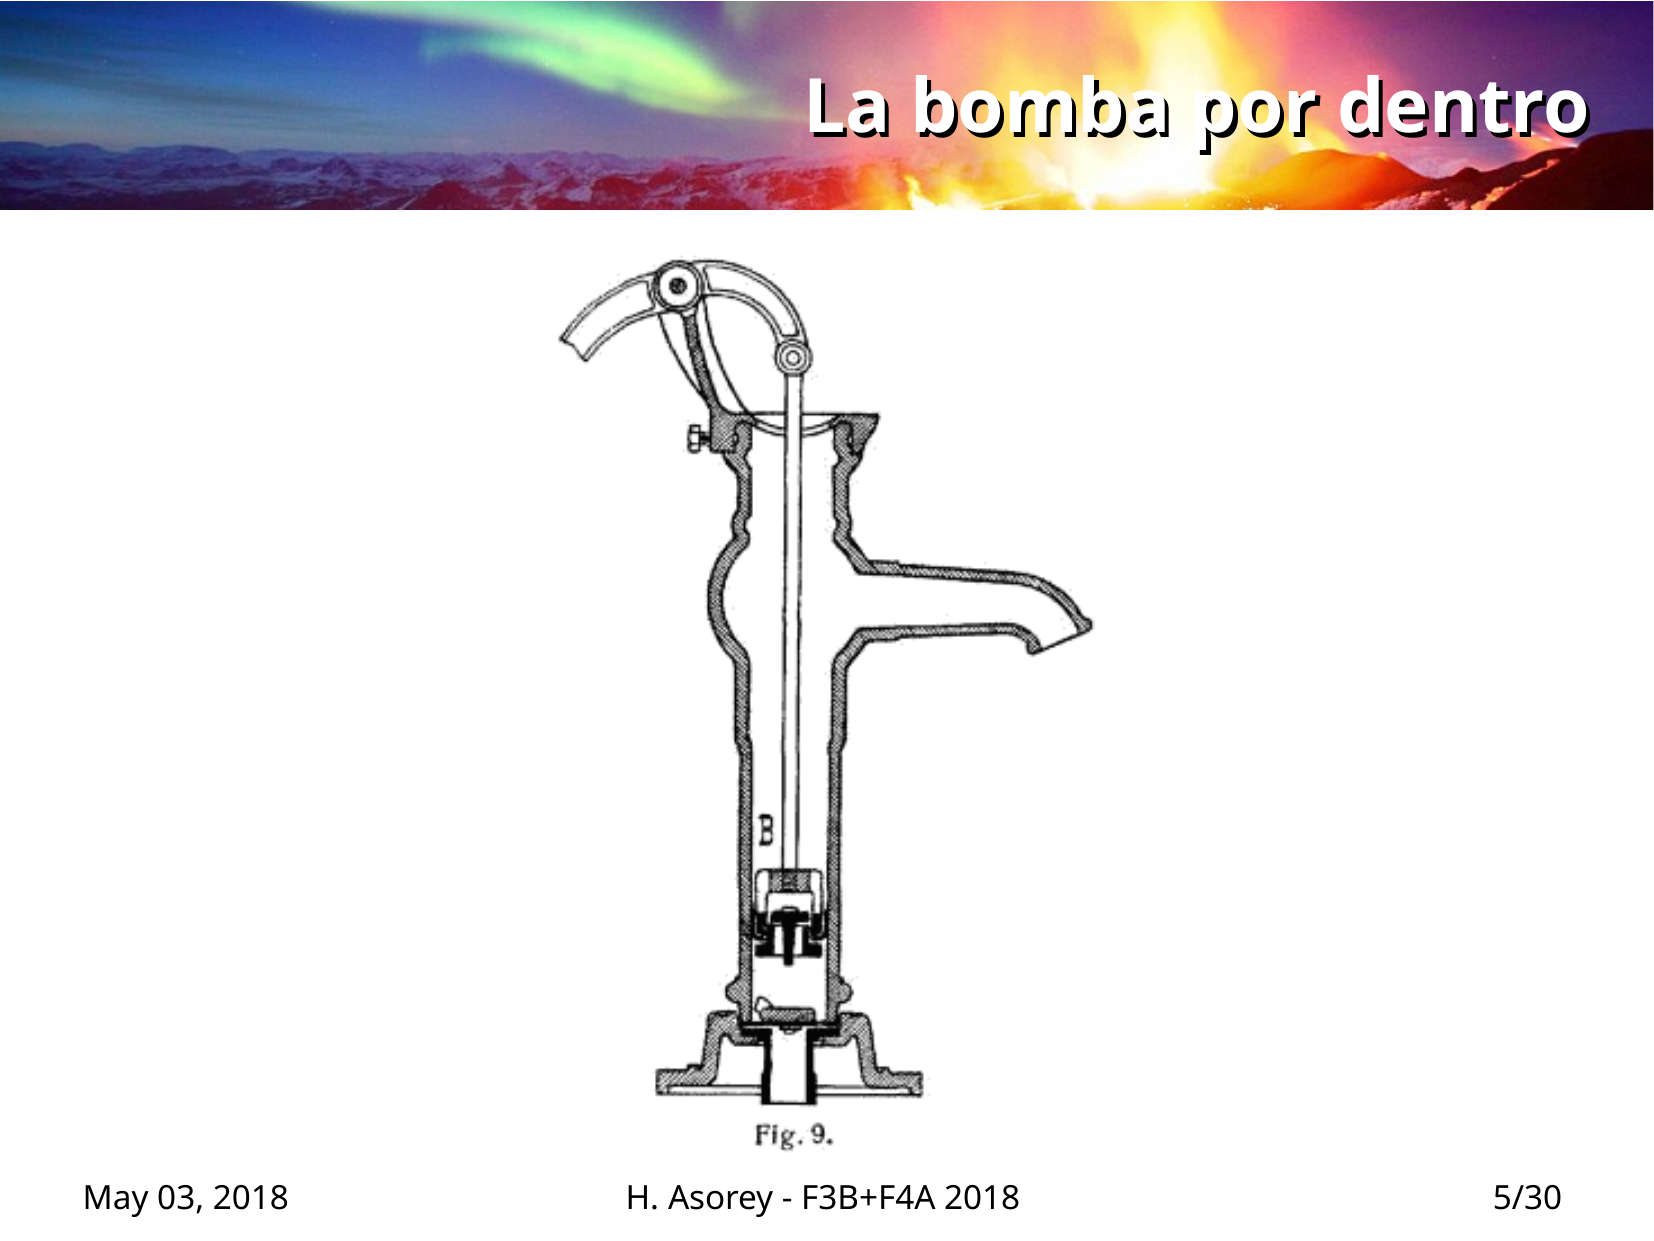

# La bomba por dentro
May 03, 2018
H. Asorey - F3B+F4A 2018
5